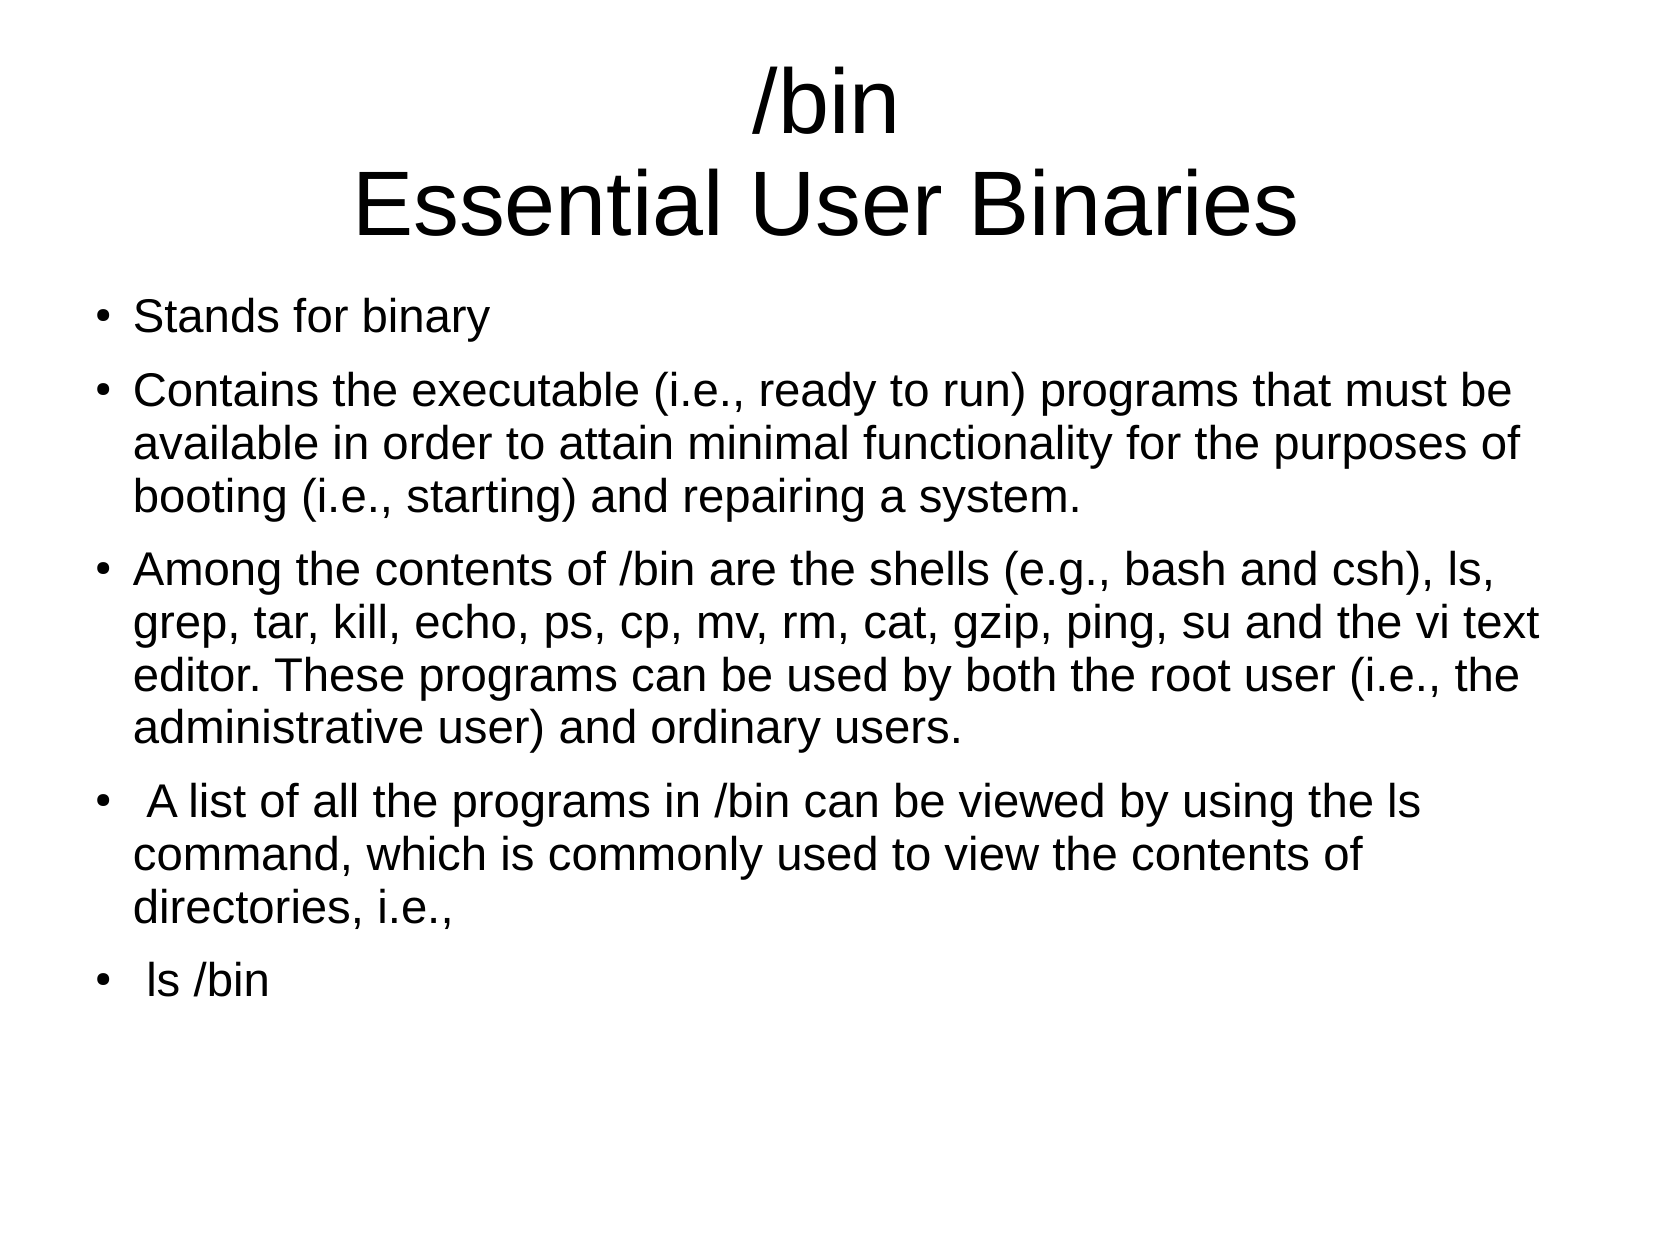

# /bin Essential User Binaries
Stands for binary
Contains the executable (i.e., ready to run) programs that must be available in order to attain minimal functionality for the purposes of booting (i.e., starting) and repairing a system.
Among the contents of /bin are the shells (e.g., bash and csh), ls, grep, tar, kill, echo, ps, cp, mv, rm, cat, gzip, ping, su and the vi text editor. These programs can be used by both the root user (i.e., the administrative user) and ordinary users.
 A list of all the programs in /bin can be viewed by using the ls command, which is commonly used to view the contents of directories, i.e.,
 ls /bin